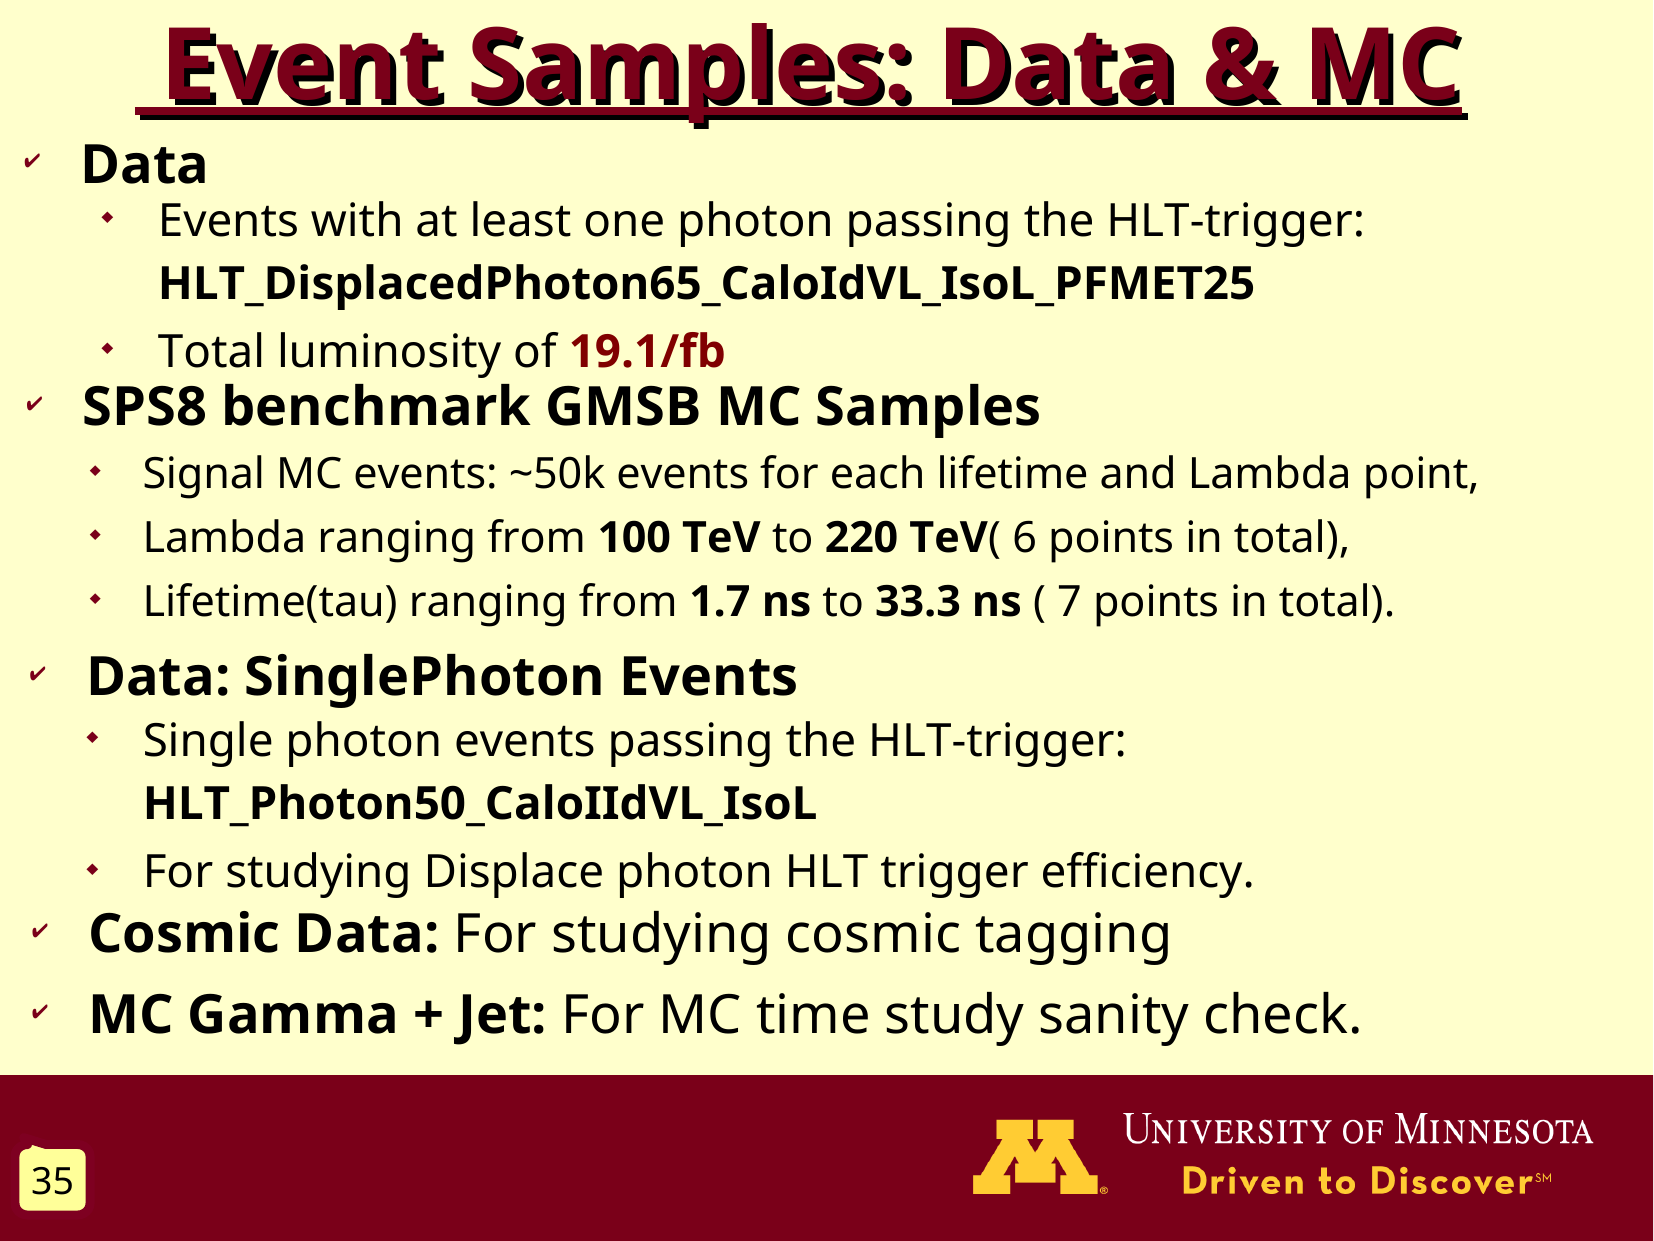

# Event Samples: Data & MC
Data
Events with at least one photon passing the HLT-trigger: HLT_DisplacedPhoton65_CaloIdVL_IsoL_PFMET25
Total luminosity of 19.1/fb
SPS8 benchmark GMSB MC Samples
Signal MC events: ~50k events for each lifetime and Lambda point,
Lambda ranging from 100 TeV to 220 TeV( 6 points in total),
Lifetime(tau) ranging from 1.7 ns to 33.3 ns ( 7 points in total).
Data: SinglePhoton Events
Single photon events passing the HLT-trigger: HLT_Photon50_CaloIIdVL_IsoL
For studying Displace photon HLT trigger efficiency.
Cosmic Data: For studying cosmic tagging
MC Gamma + Jet: For MC time study sanity check.
35